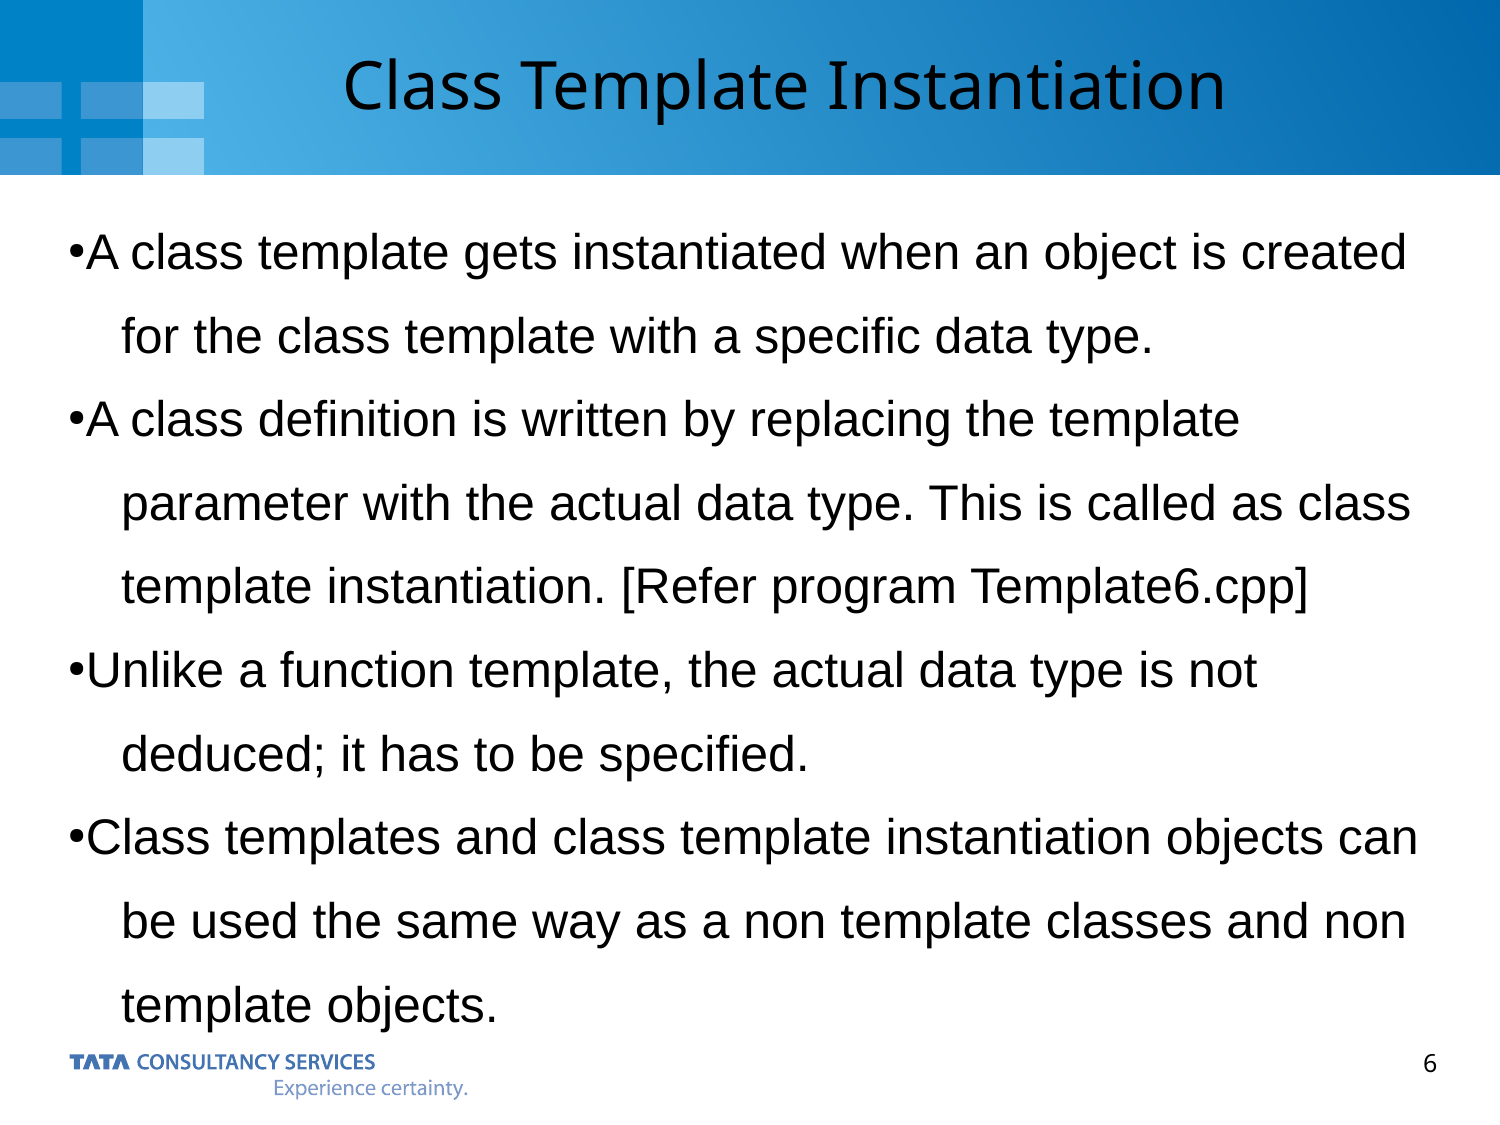

Class Template Instantiation
A class template gets instantiated when an object is created for the class template with a specific data type.
A class definition is written by replacing the template parameter with the actual data type. This is called as class template instantiation. [Refer program Template6.cpp]
Unlike a function template, the actual data type is not deduced; it has to be specified.
Class templates and class template instantiation objects can be used the same way as a non template classes and non template objects.